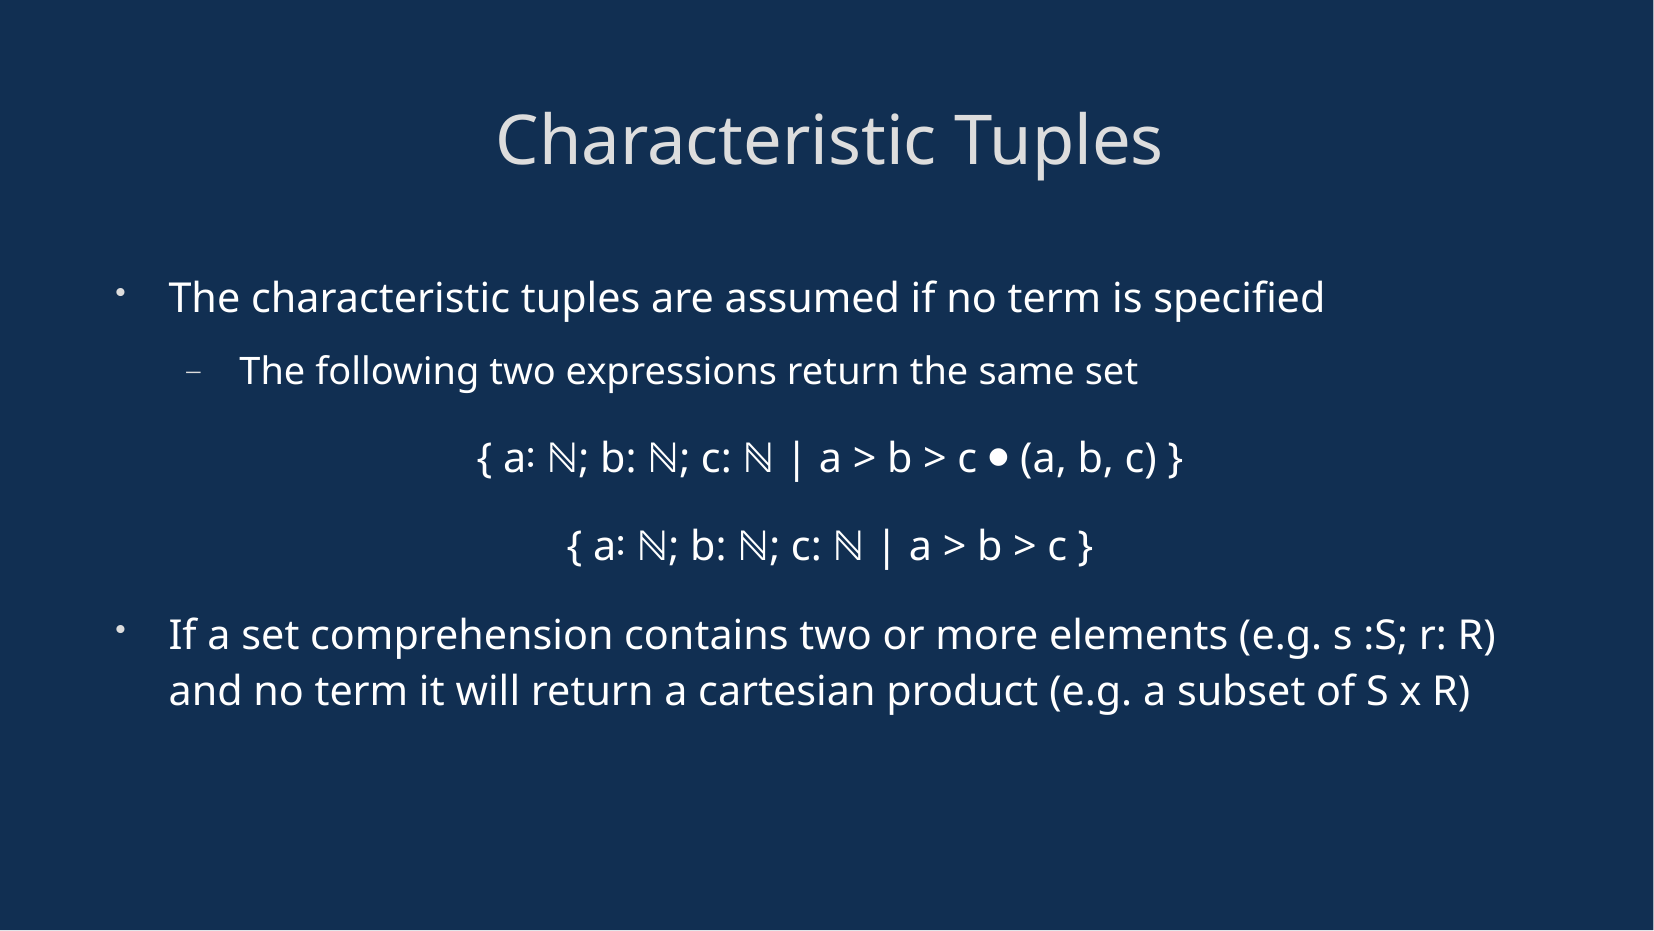

# Characteristic Tuples
The characteristic tuples are assumed if no term is specified
The following two expressions return the same set
{ a∶ ℕ; b: ℕ; c: ℕ | a > b > c ⦁ (a, b, c) }
{ a∶ ℕ; b: ℕ; c: ℕ | a > b > c }
If a set comprehension contains two or more elements (e.g. s :S; r: R) and no term it will return a cartesian product (e.g. a subset of S x R)